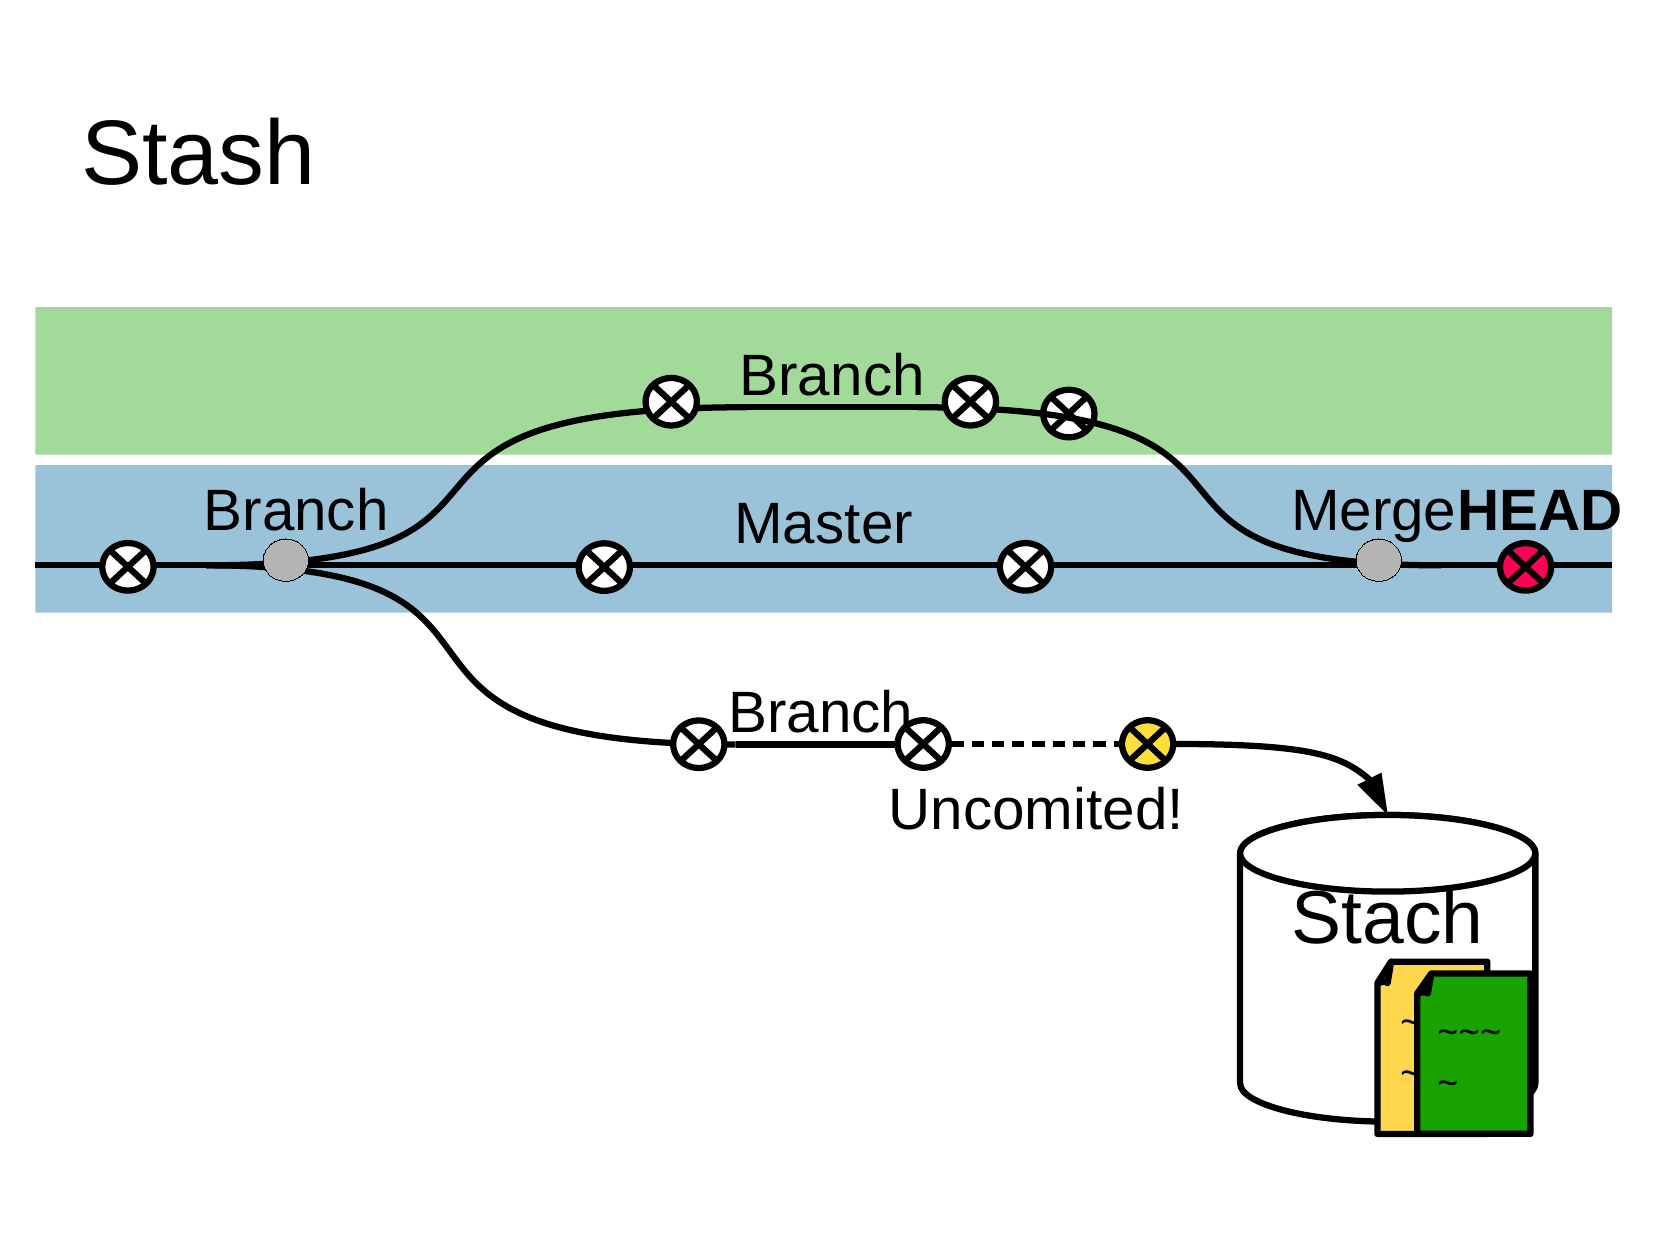

# Stash
Branch
Branch
Merge
HEAD
Uncomited!
Branch
Stach
~~~~
~~~~